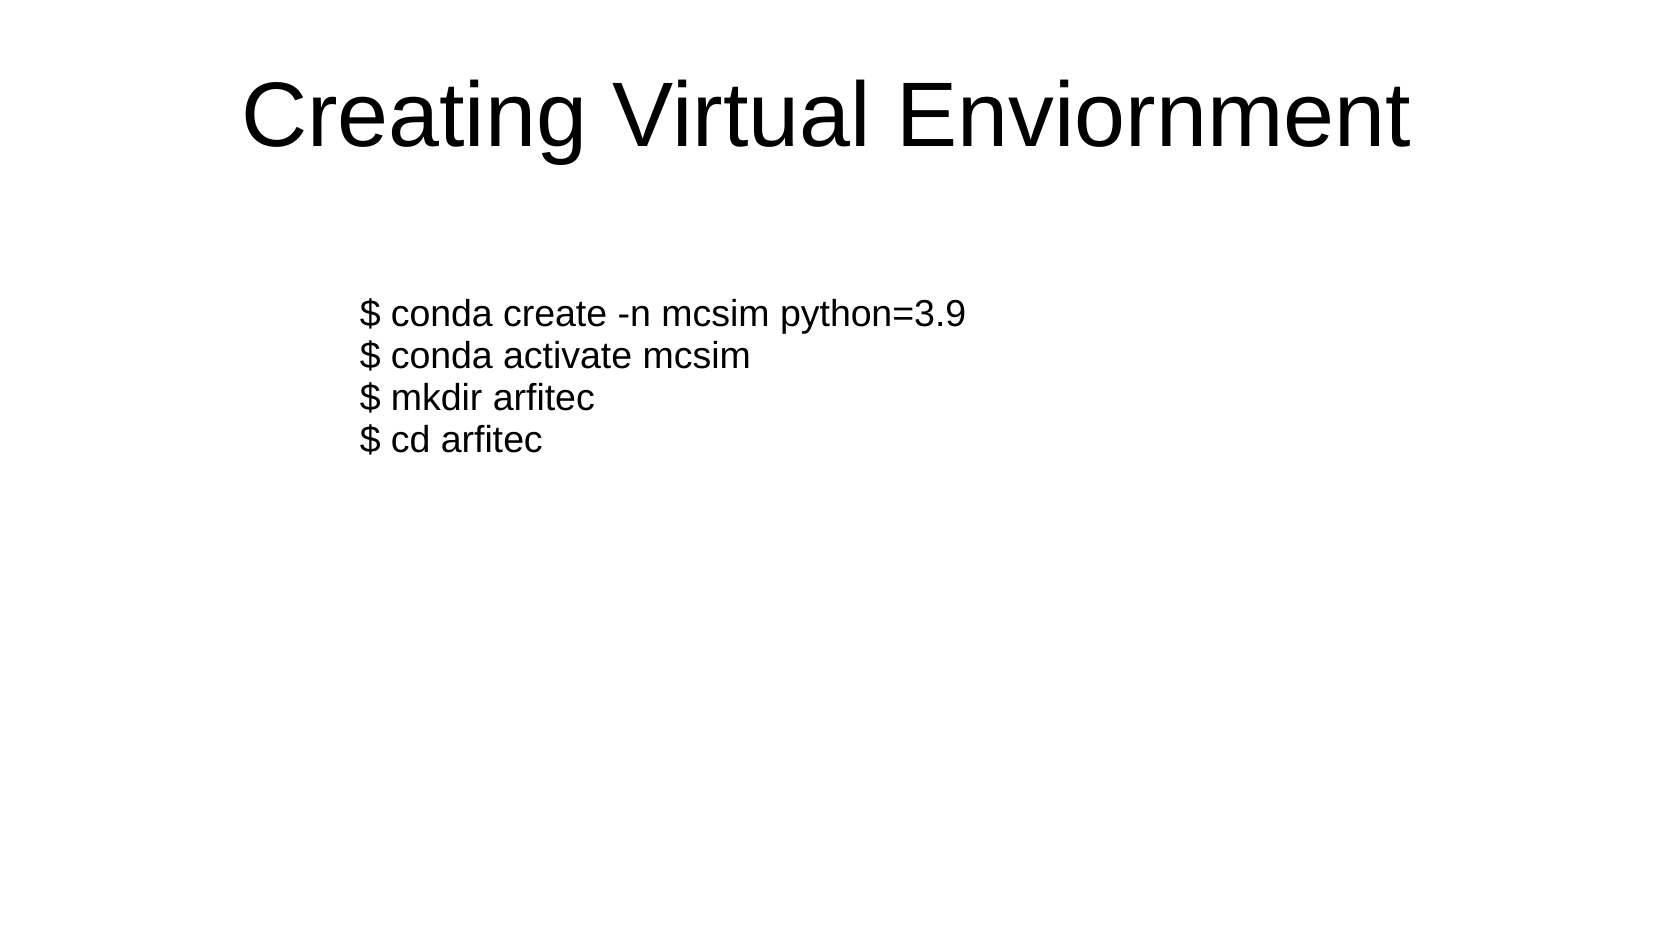

# Creating Virtual Enviornment
$ conda create -n mcsim python=3.9
$ conda activate mcsim
$ mkdir arfitec
$ cd arfitec